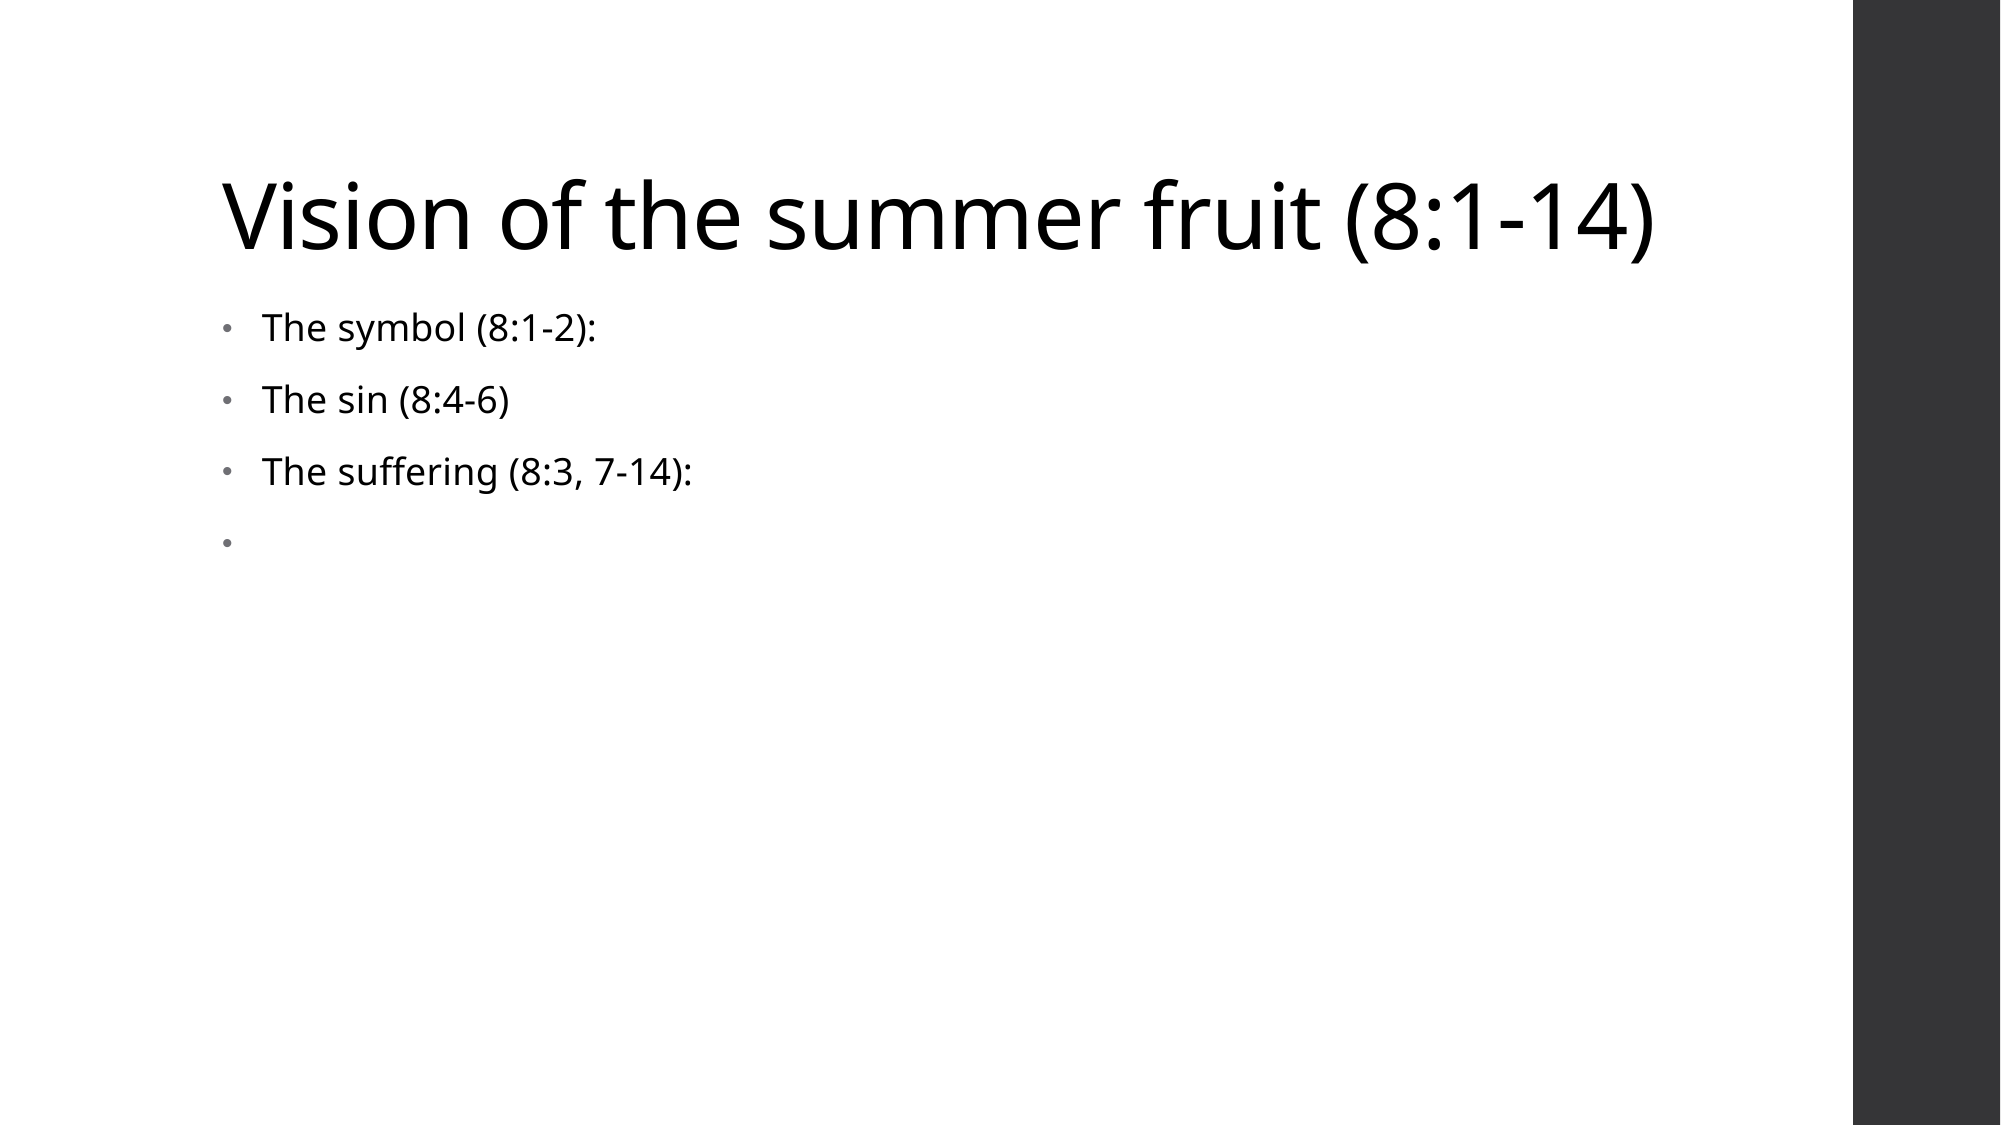

# Vision of the summer fruit (8:1-14)
 The symbol (8:1-2):
 The sin (8:4-6)
 The suffering (8:3, 7-14):